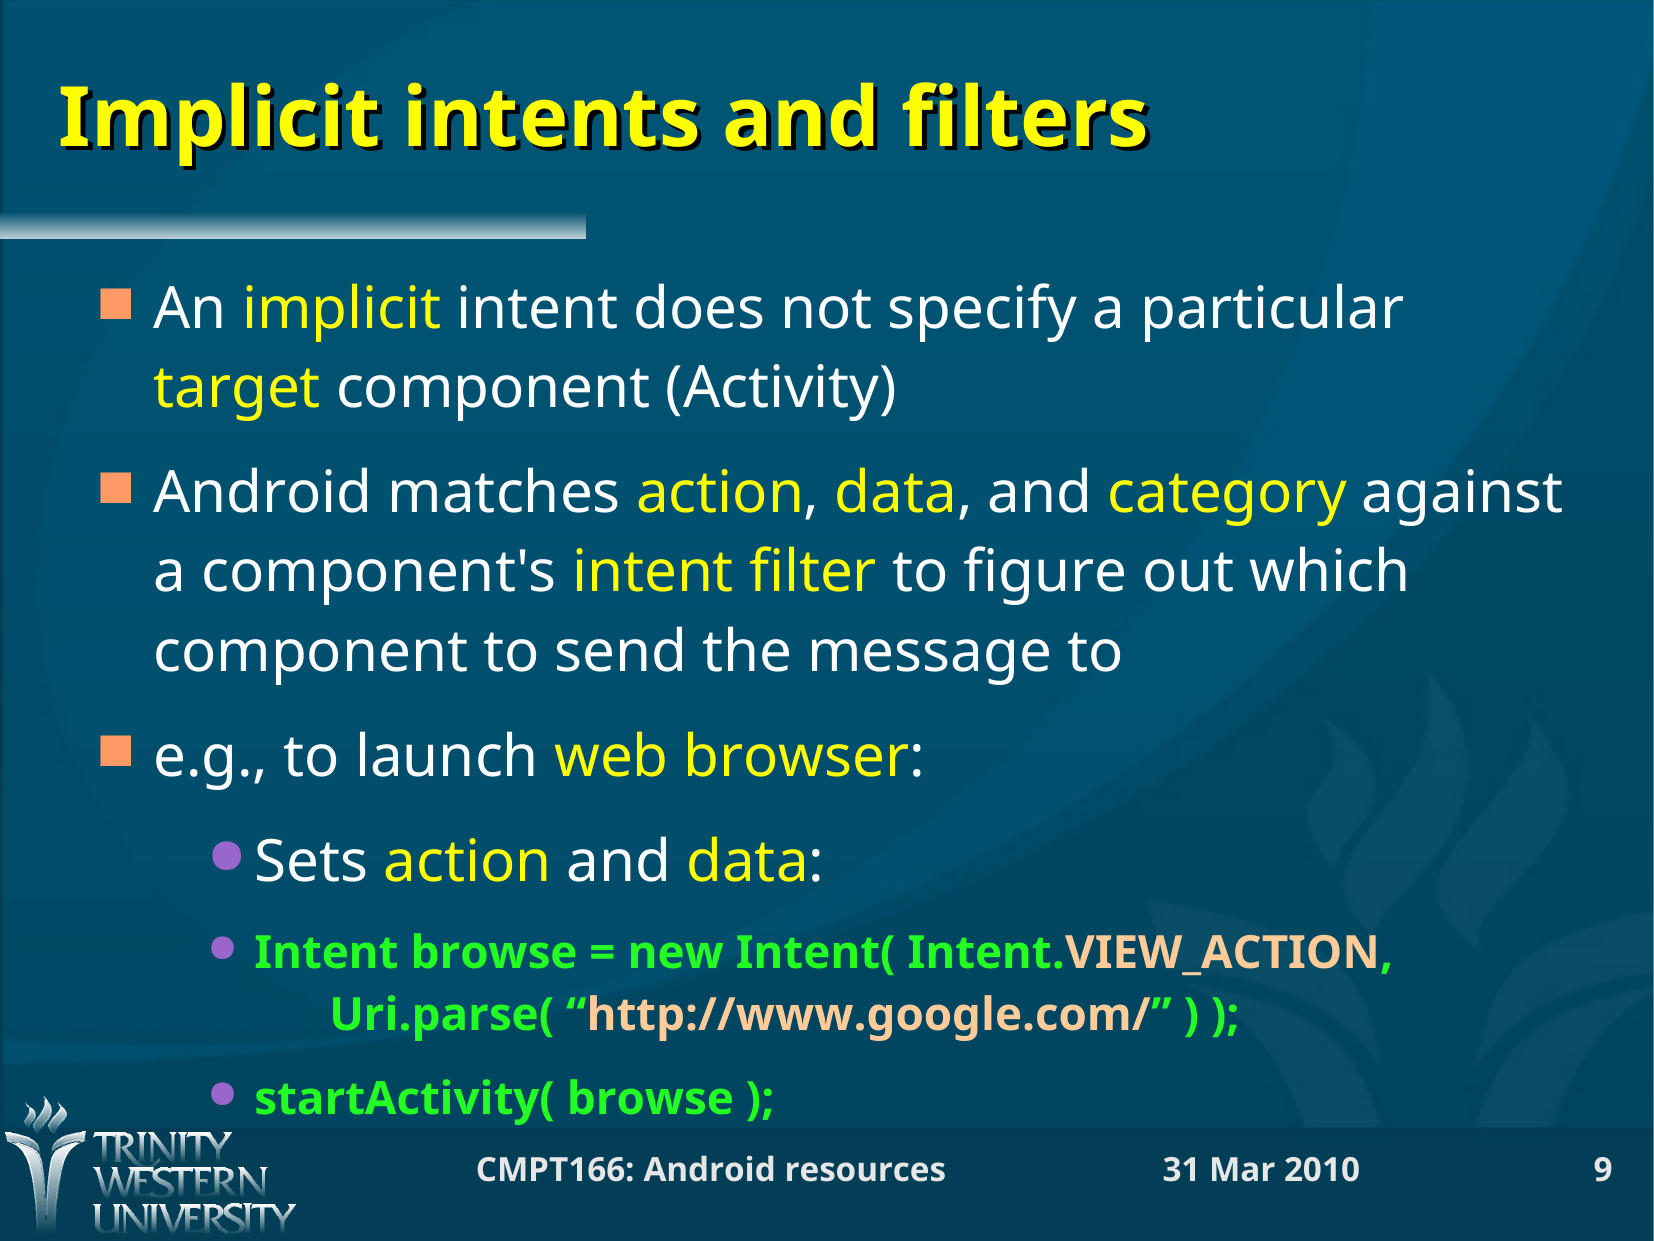

# Implicit intents and filters
An implicit intent does not specify a particular target component (Activity)
Android matches action, data, and category against a component's intent filter to figure out which component to send the message to
e.g., to launch web browser:
Sets action and data:
Intent browse = new Intent( Intent.VIEW_ACTION,
	Uri.parse( “http://www.google.com/” ) );
startActivity( browse );
CMPT166: Android resources
31 Mar 2010
9